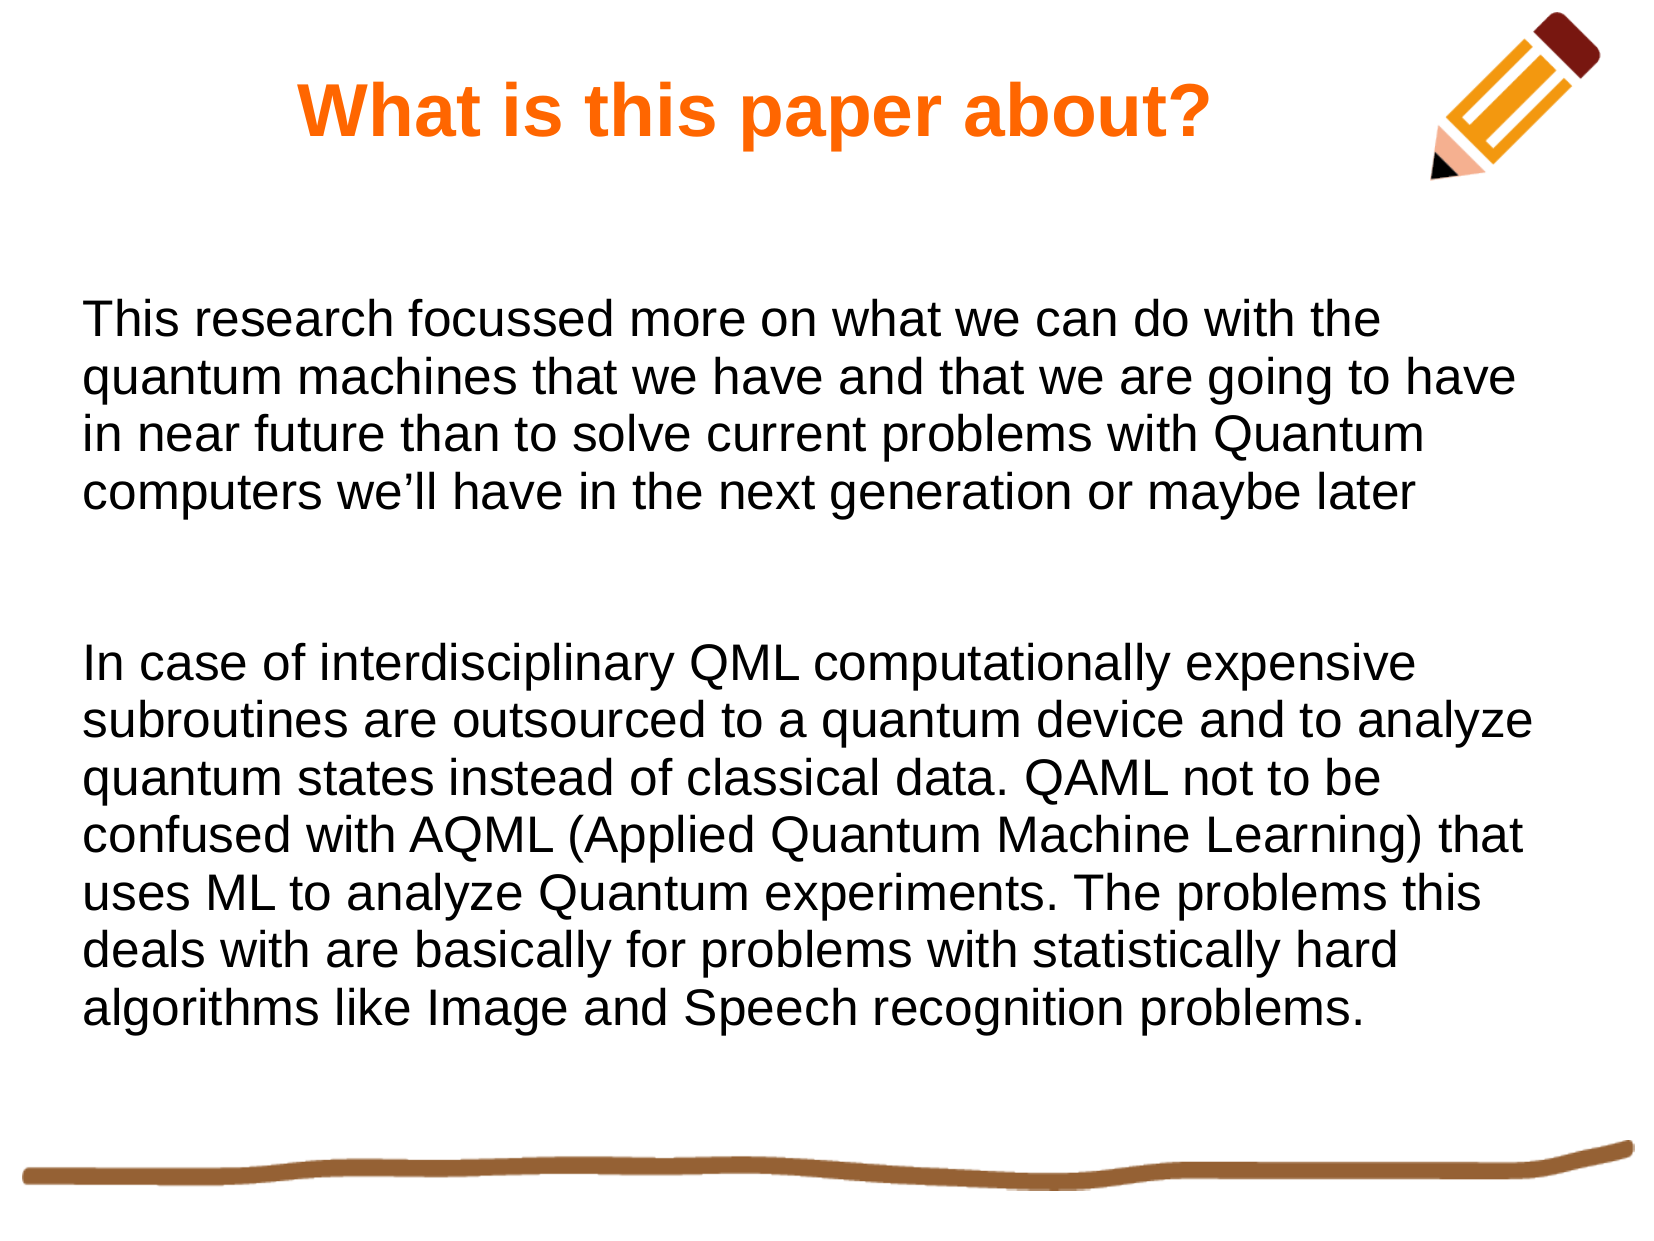

# What is this paper about?
This research focussed more on what we can do with the quantum machines that we have and that we are going to have in near future than to solve current problems with Quantum computers we’ll have in the next generation or maybe later
In case of interdisciplinary QML computationally expensive subroutines are outsourced to a quantum device and to analyze quantum states instead of classical data. QAML not to be confused with AQML (Applied Quantum Machine Learning) that uses ML to analyze Quantum experiments. The problems this deals with are basically for problems with statistically hard algorithms like Image and Speech recognition problems.